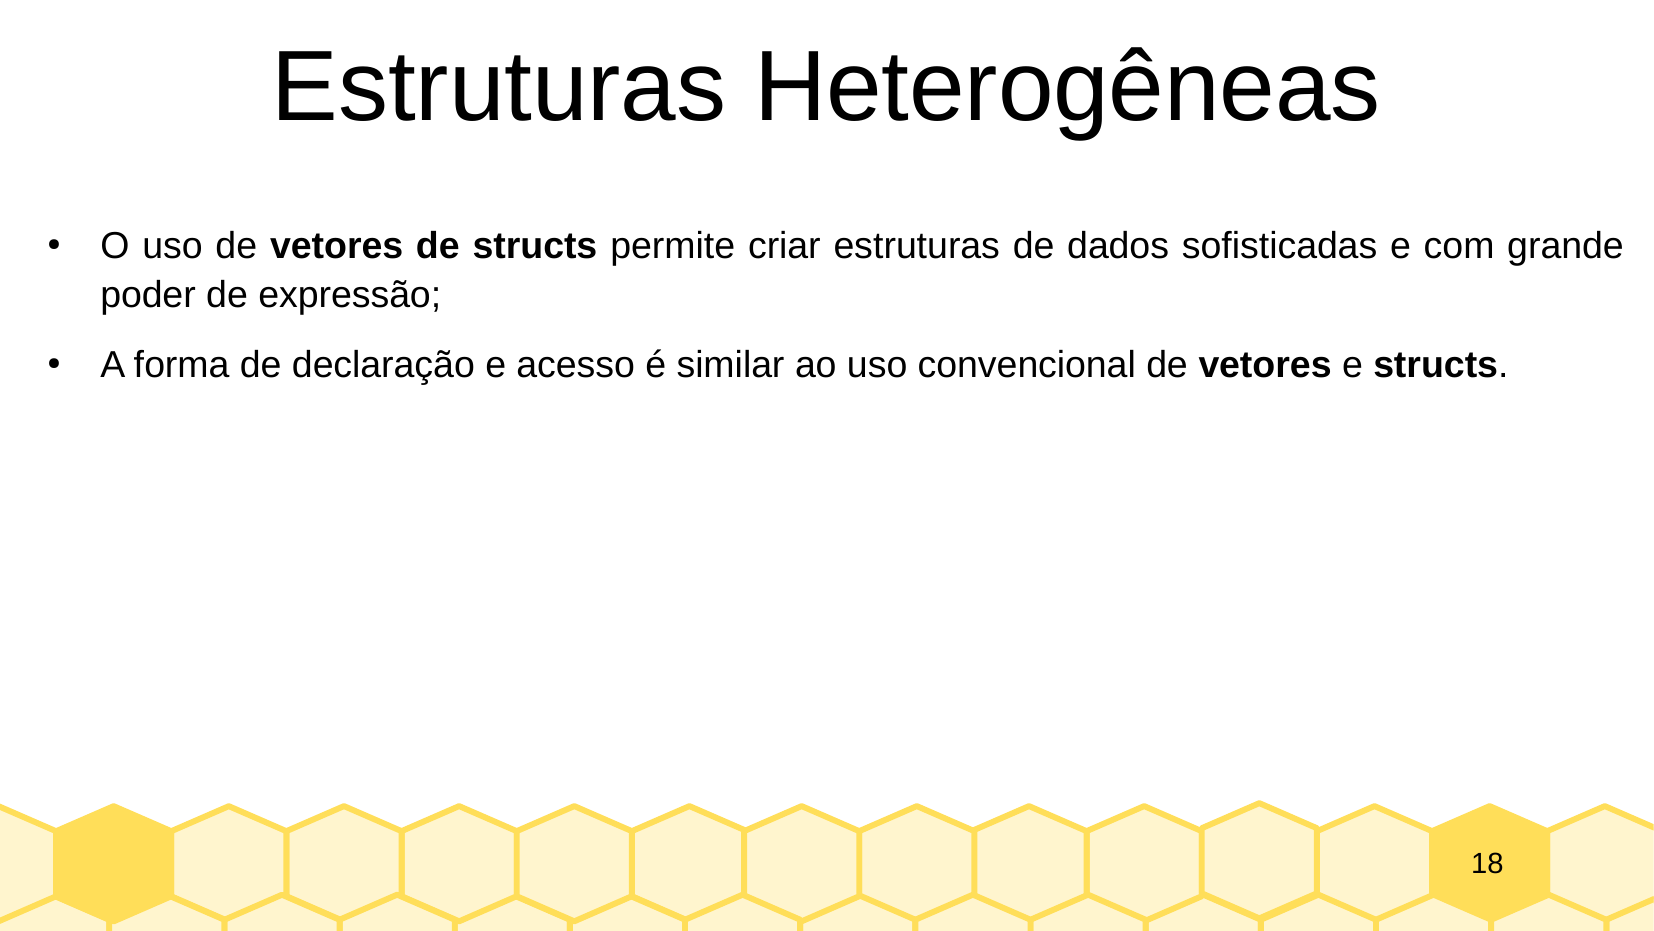

# Estruturas Heterogêneas
O uso de vetores de structs permite criar estruturas de dados sofisticadas e com grande poder de expressão;
A forma de declaração e acesso é similar ao uso convencional de vetores e structs.